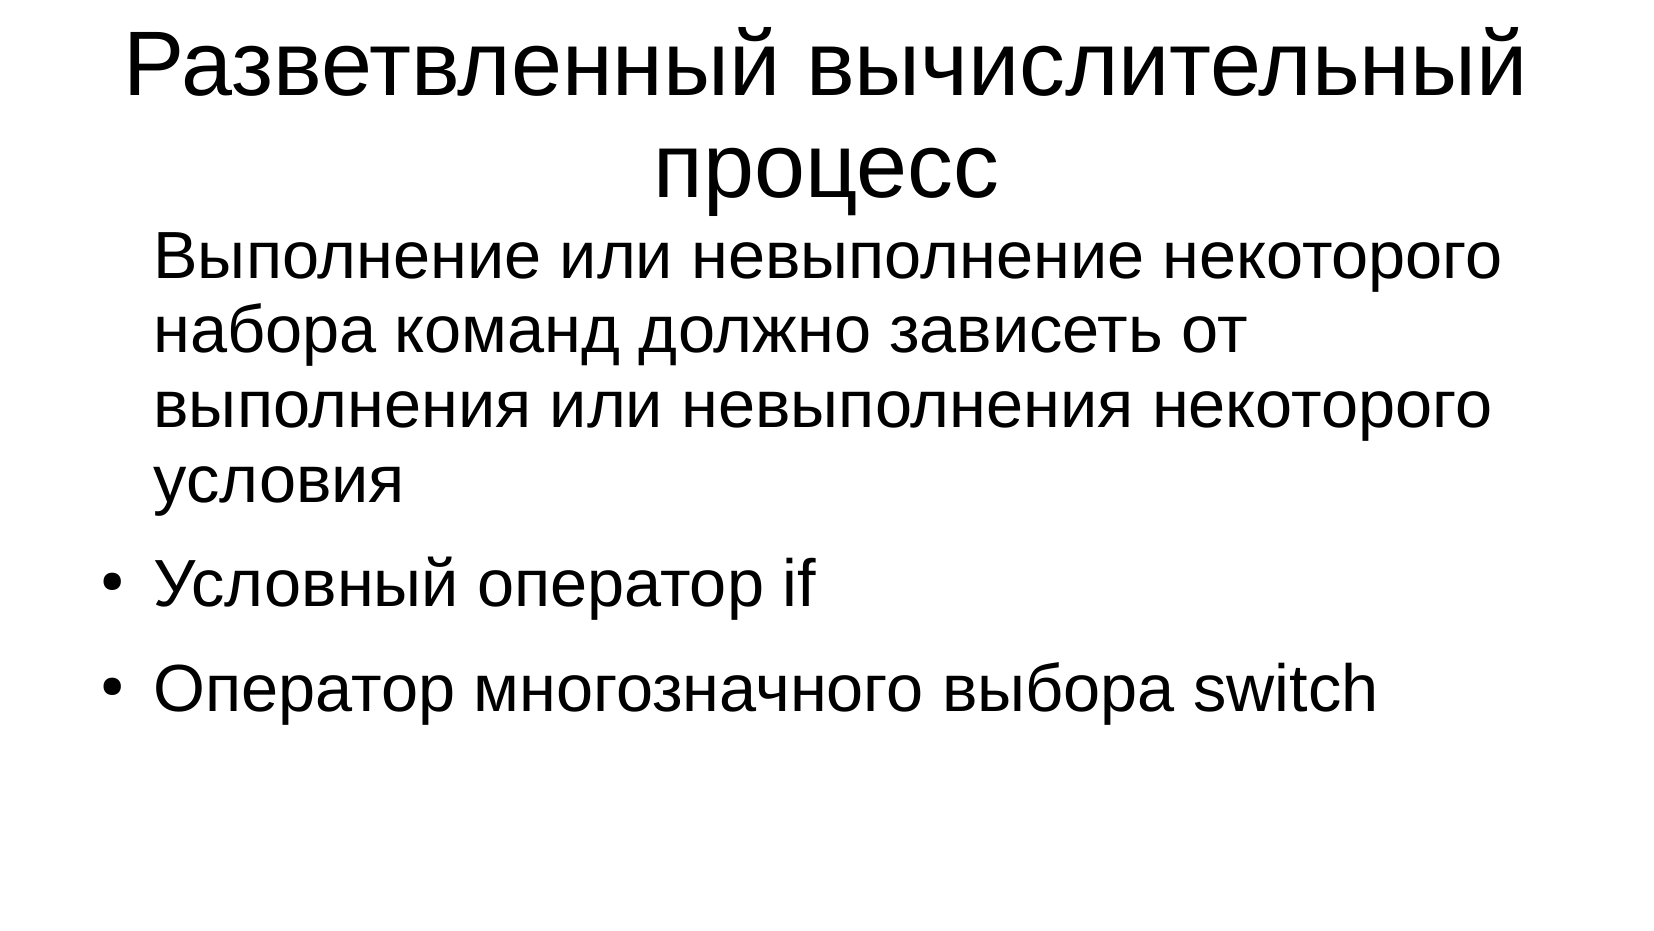

# Разветвленный вычислительный процесс
Выполнение или невыполнение некоторого набора команд должно зависеть от выполнения или невыполнения некоторого условия
Условный оператор if
Оператор многозначного выбора switch